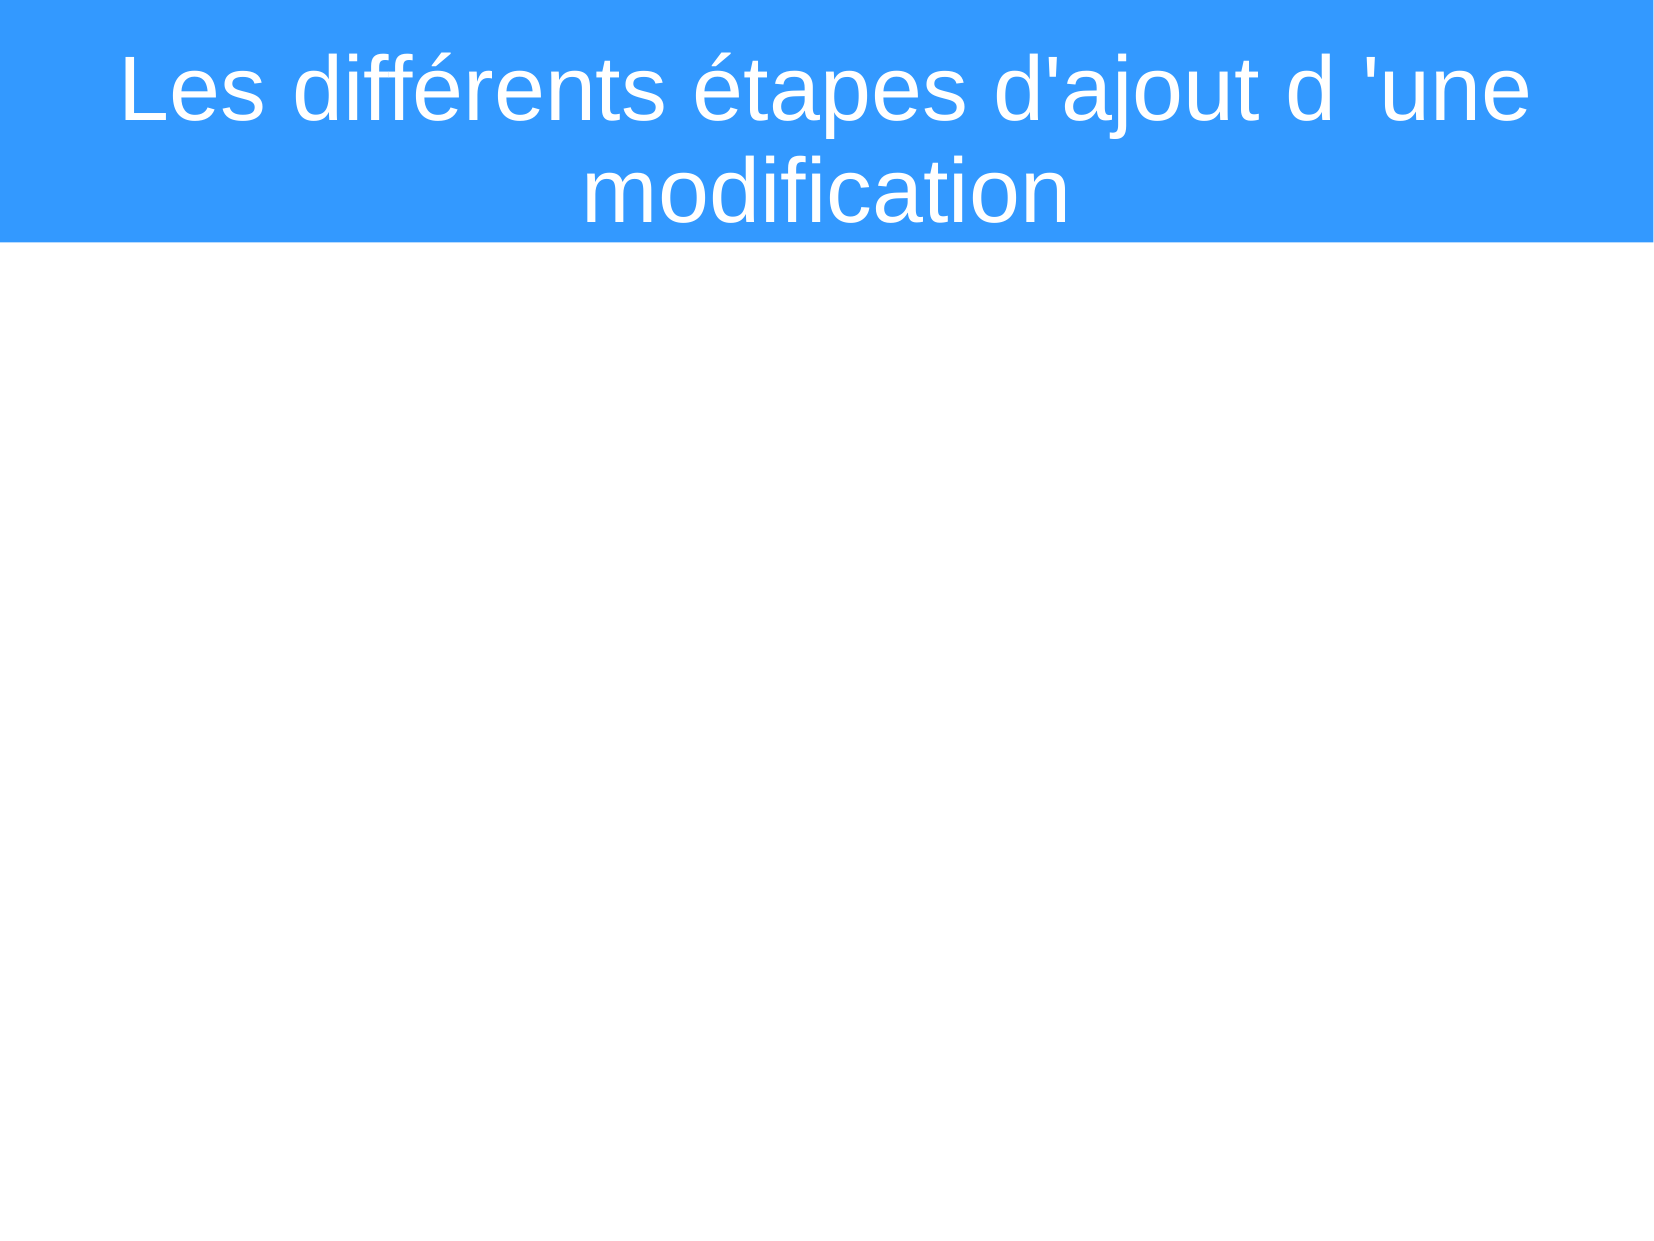

# Les différents étapes d'ajout d 'une modification